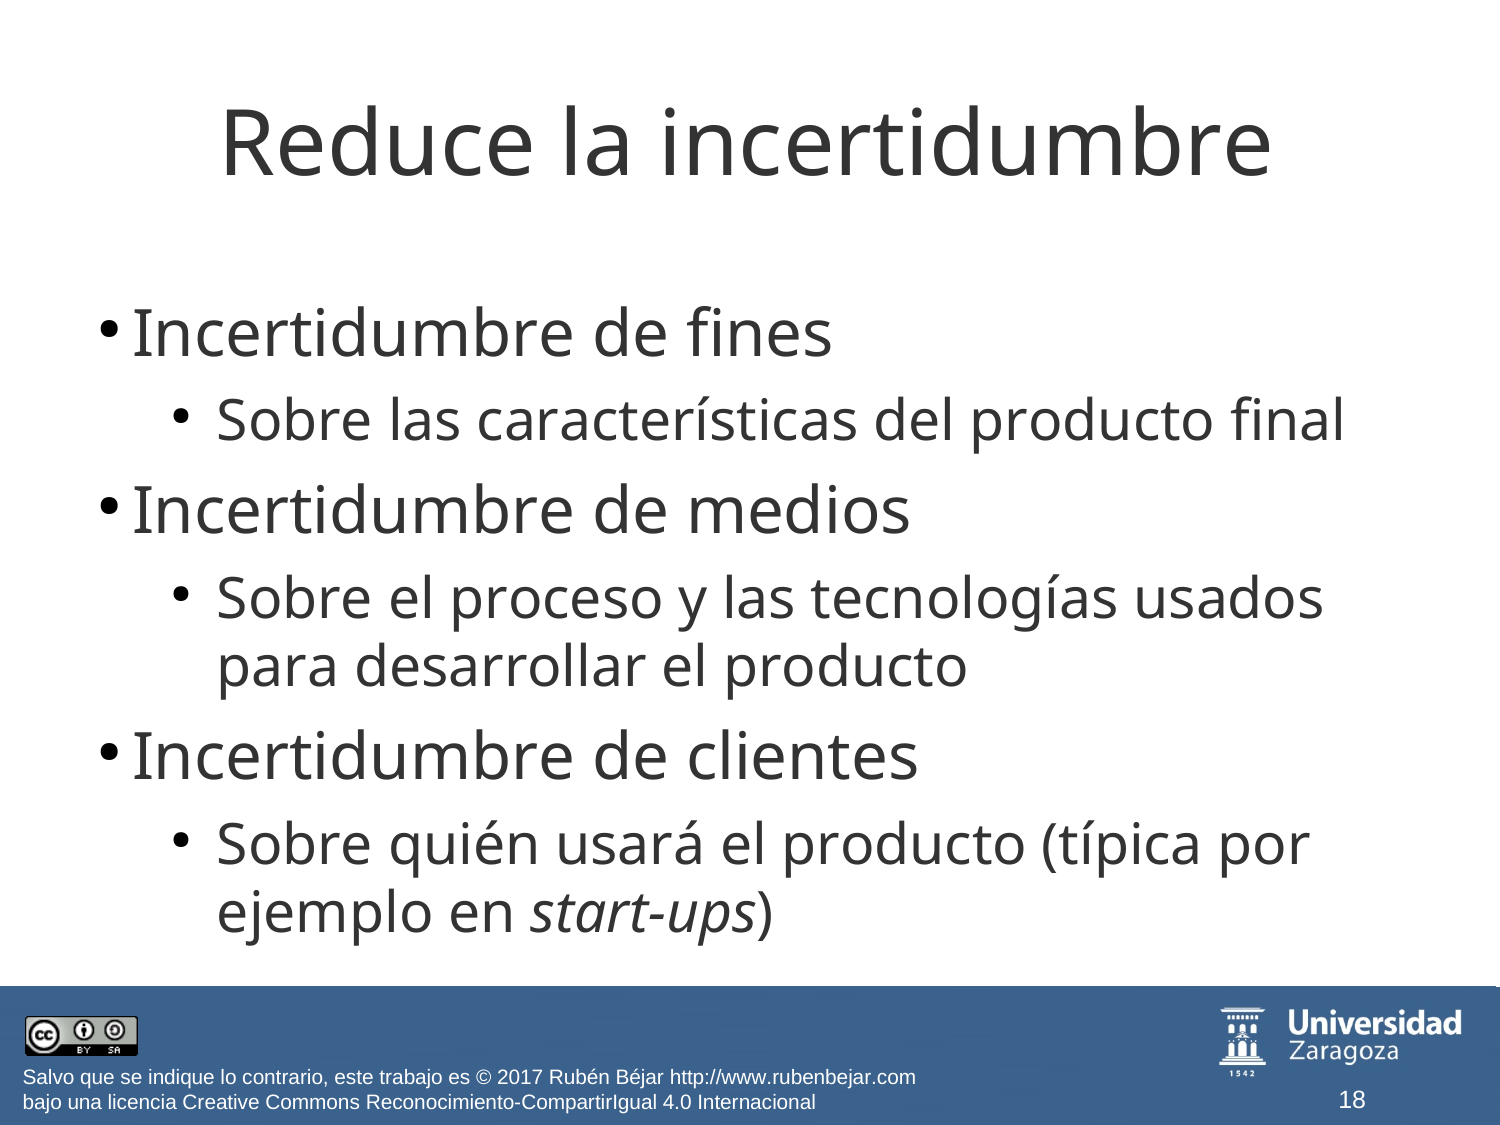

# Reduce la incertidumbre
Incertidumbre de fines
Sobre las características del producto final
Incertidumbre de medios
Sobre el proceso y las tecnologías usados para desarrollar el producto
Incertidumbre de clientes
Sobre quién usará el producto (típica por ejemplo en start-ups)